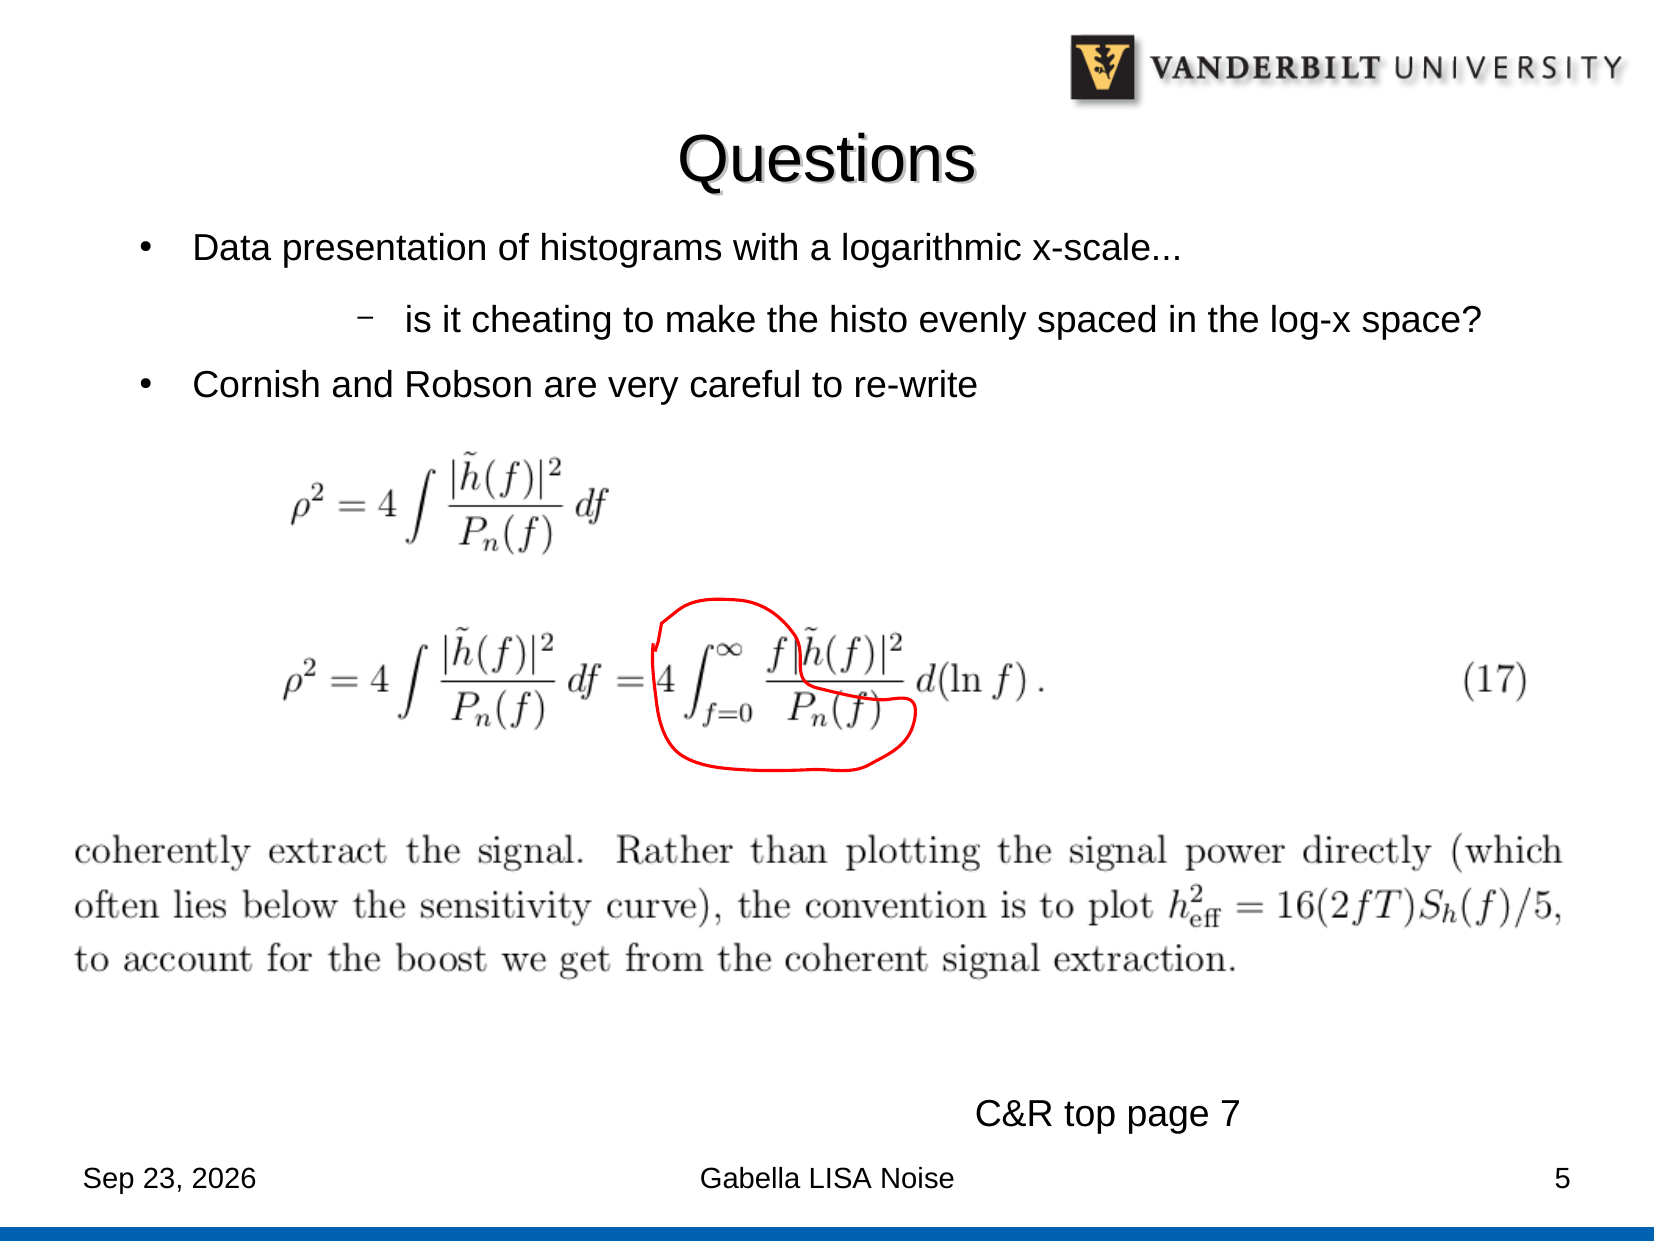

# Questions
Data presentation of histograms with a logarithmic x-scale...
is it cheating to make the histo evenly spaced in the log-x space?
Cornish and Robson are very careful to re-write
C&R top page 7
Gabella LISA Noise
5